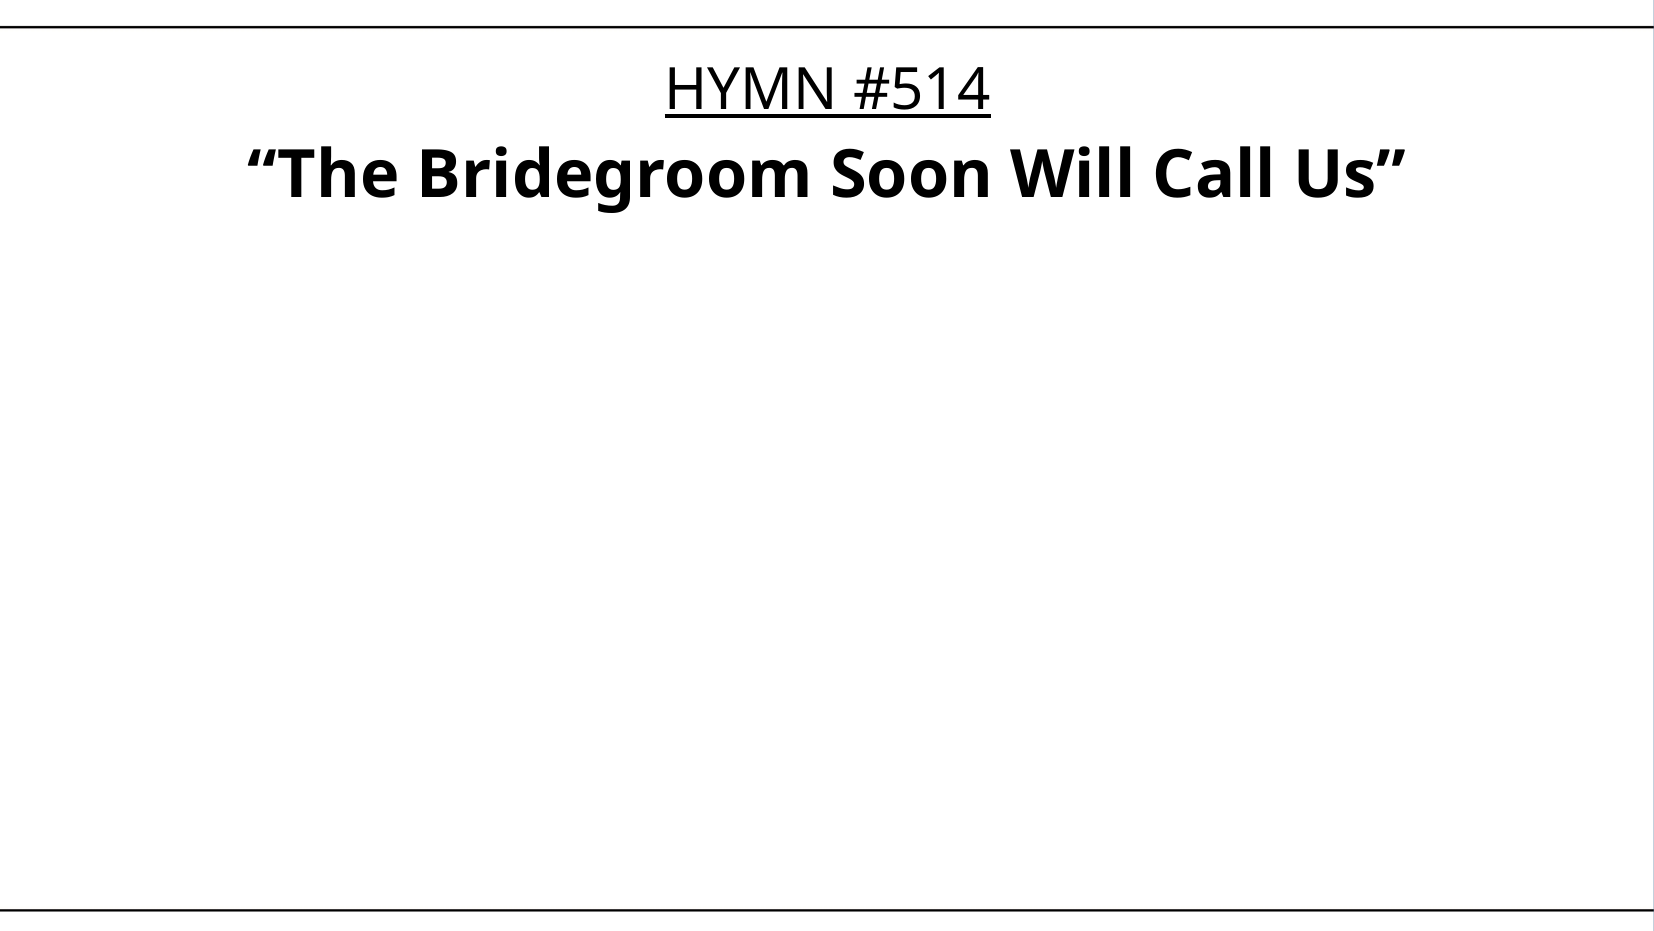

HYMN #514
“The Bridegroom Soon Will Call Us”